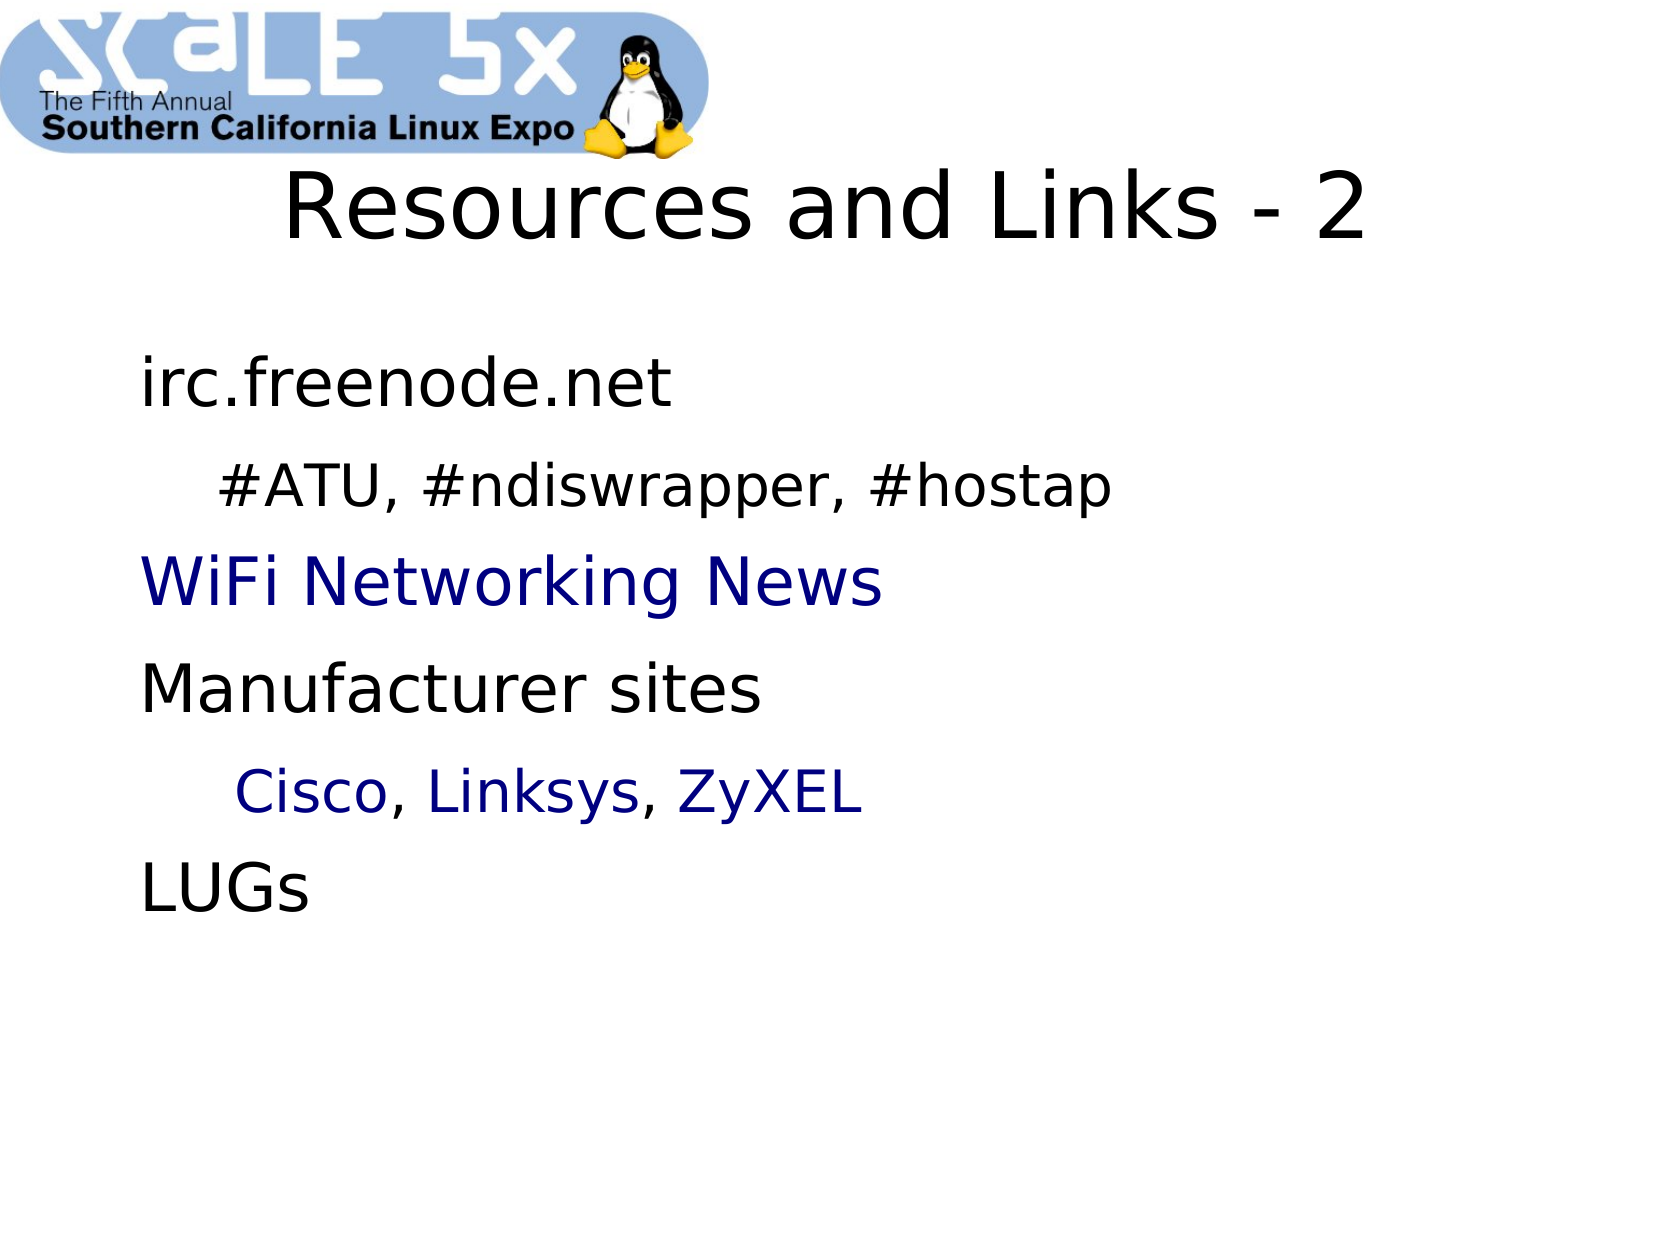

# Resources and Links - 2
irc.freenode.net
#ATU, #ndiswrapper, #hostap
WiFi Networking News
Manufacturer sites
 Cisco, Linksys, ZyXEL
LUGs